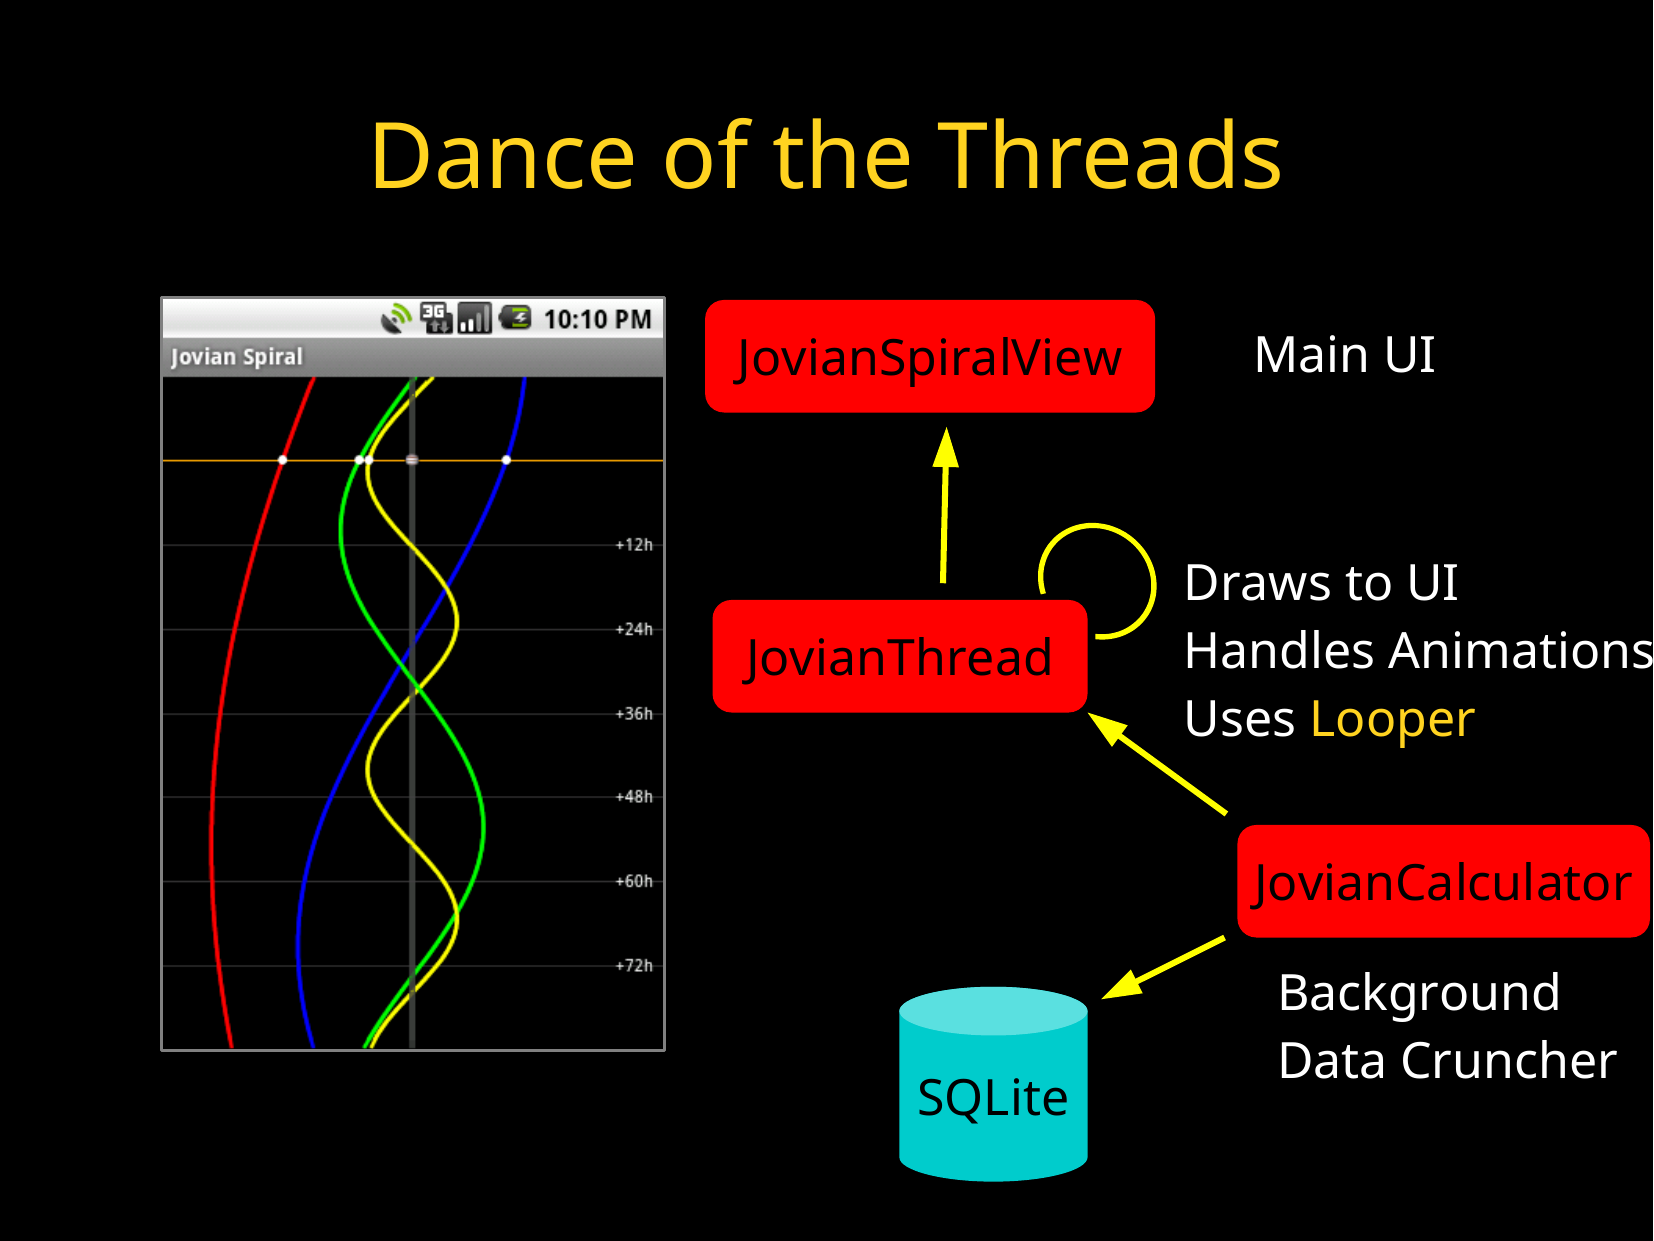

# Dance of the Threads
JovianSpiralView
Main UI
Draws to UI
Handles Animations
Uses Looper
JovianThread
JovianCalculator
Background
Data Cruncher
SQLite